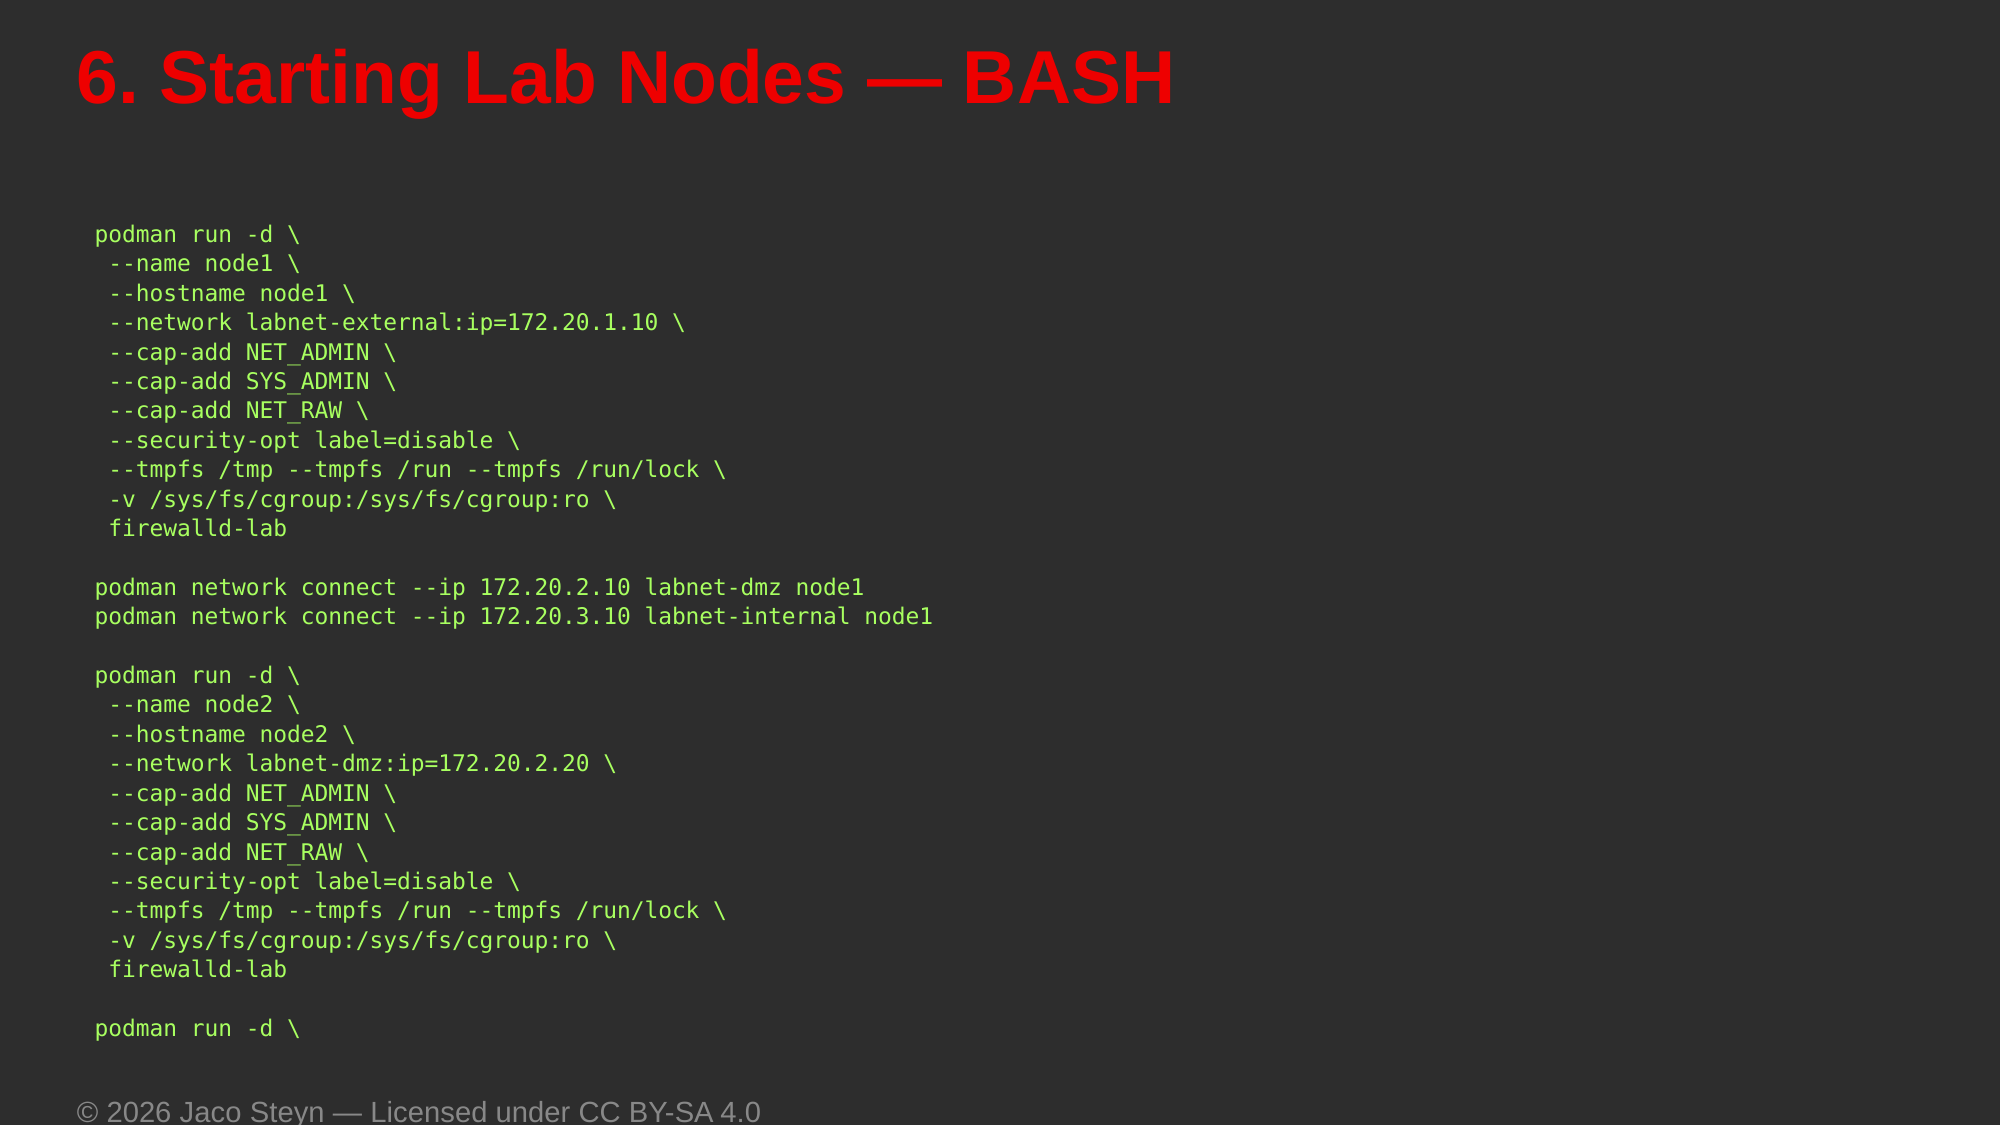

6. Starting Lab Nodes — BASH
podman run -d \
 --name node1 \
 --hostname node1 \
 --network labnet-external:ip=172.20.1.10 \
 --cap-add NET_ADMIN \
 --cap-add SYS_ADMIN \
 --cap-add NET_RAW \
 --security-opt label=disable \
 --tmpfs /tmp --tmpfs /run --tmpfs /run/lock \
 -v /sys/fs/cgroup:/sys/fs/cgroup:ro \
 firewalld-lab
podman network connect --ip 172.20.2.10 labnet-dmz node1
podman network connect --ip 172.20.3.10 labnet-internal node1
podman run -d \
 --name node2 \
 --hostname node2 \
 --network labnet-dmz:ip=172.20.2.20 \
 --cap-add NET_ADMIN \
 --cap-add SYS_ADMIN \
 --cap-add NET_RAW \
 --security-opt label=disable \
 --tmpfs /tmp --tmpfs /run --tmpfs /run/lock \
 -v /sys/fs/cgroup:/sys/fs/cgroup:ro \
 firewalld-lab
podman run -d \
© 2026 Jaco Steyn — Licensed under CC BY-SA 4.0